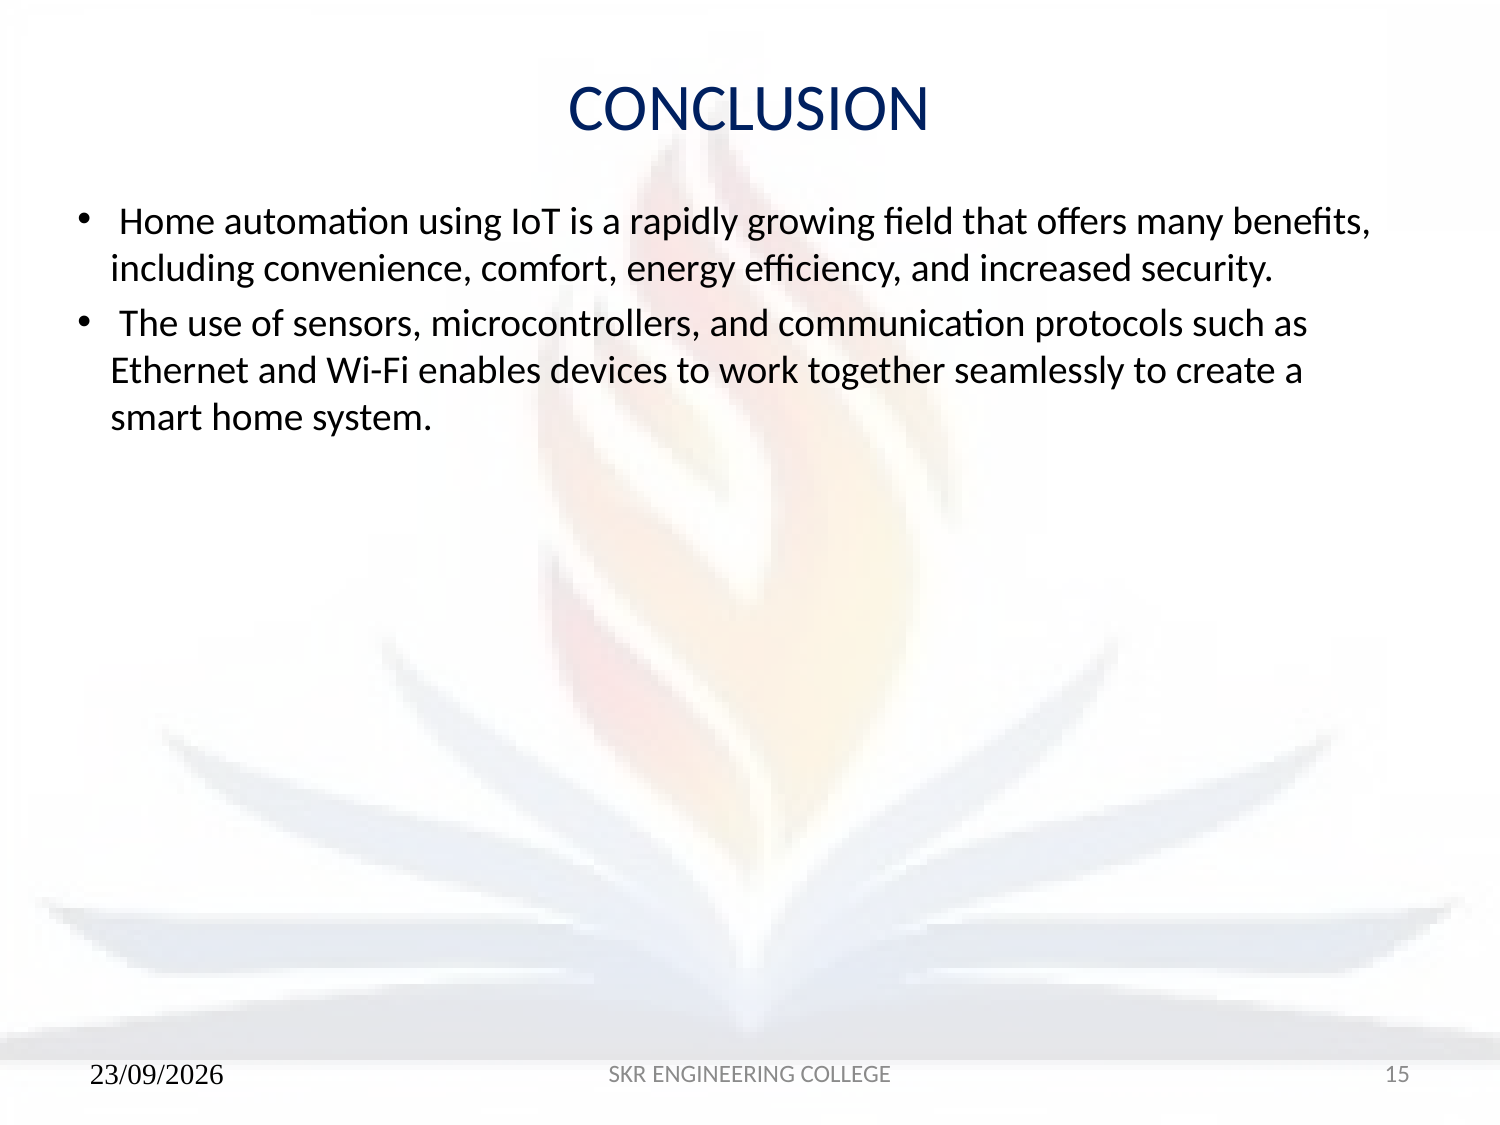

# CONCLUSION
 Home automation using IoT is a rapidly growing field that offers many benefits, including convenience, comfort, energy efficiency, and increased security.
 The use of sensors, microcontrollers, and communication protocols such as Ethernet and Wi-Fi enables devices to work together seamlessly to create a smart home system.
SKR ENGINEERING COLLEGE
15